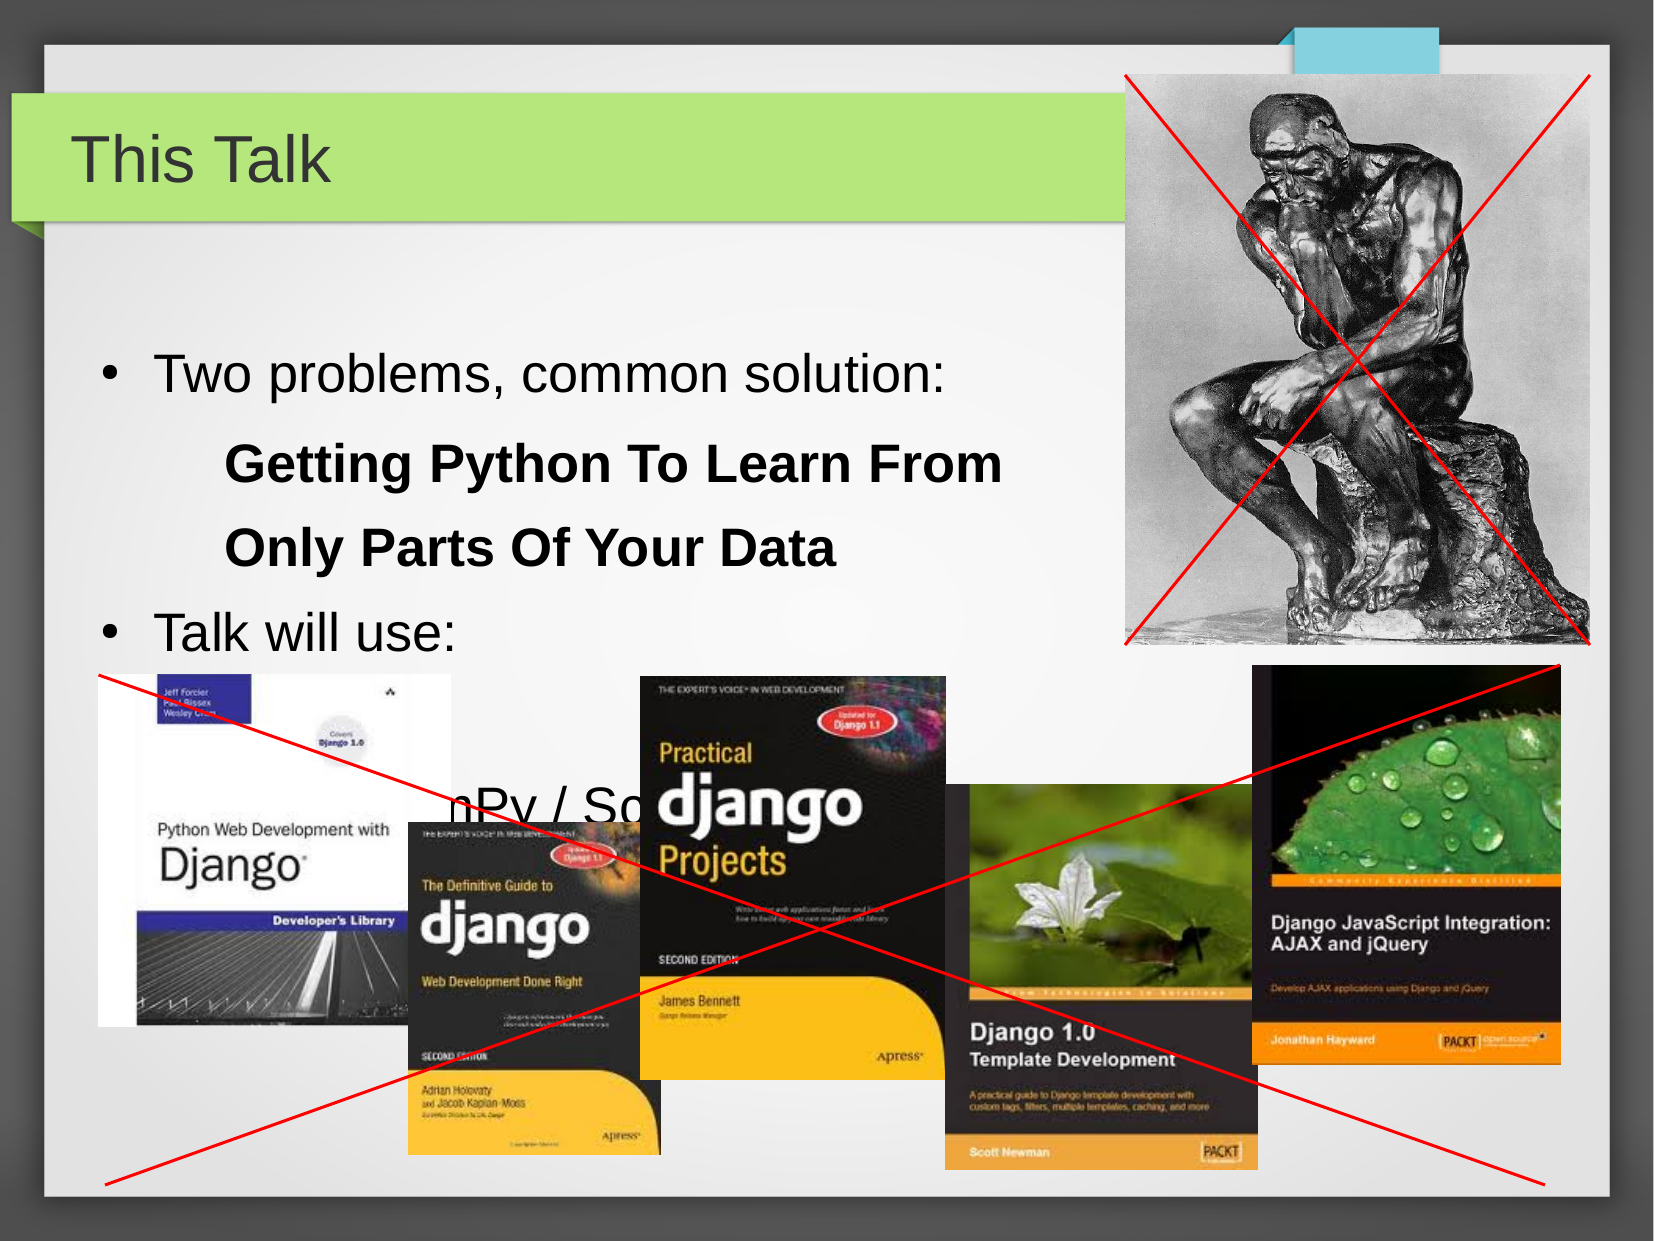

# This Talk
Two problems, common solution:
Getting Python To Learn From
Only Parts Of Your Data
Talk will use:
no math
short NumPy / SciPy / SciKits snippets